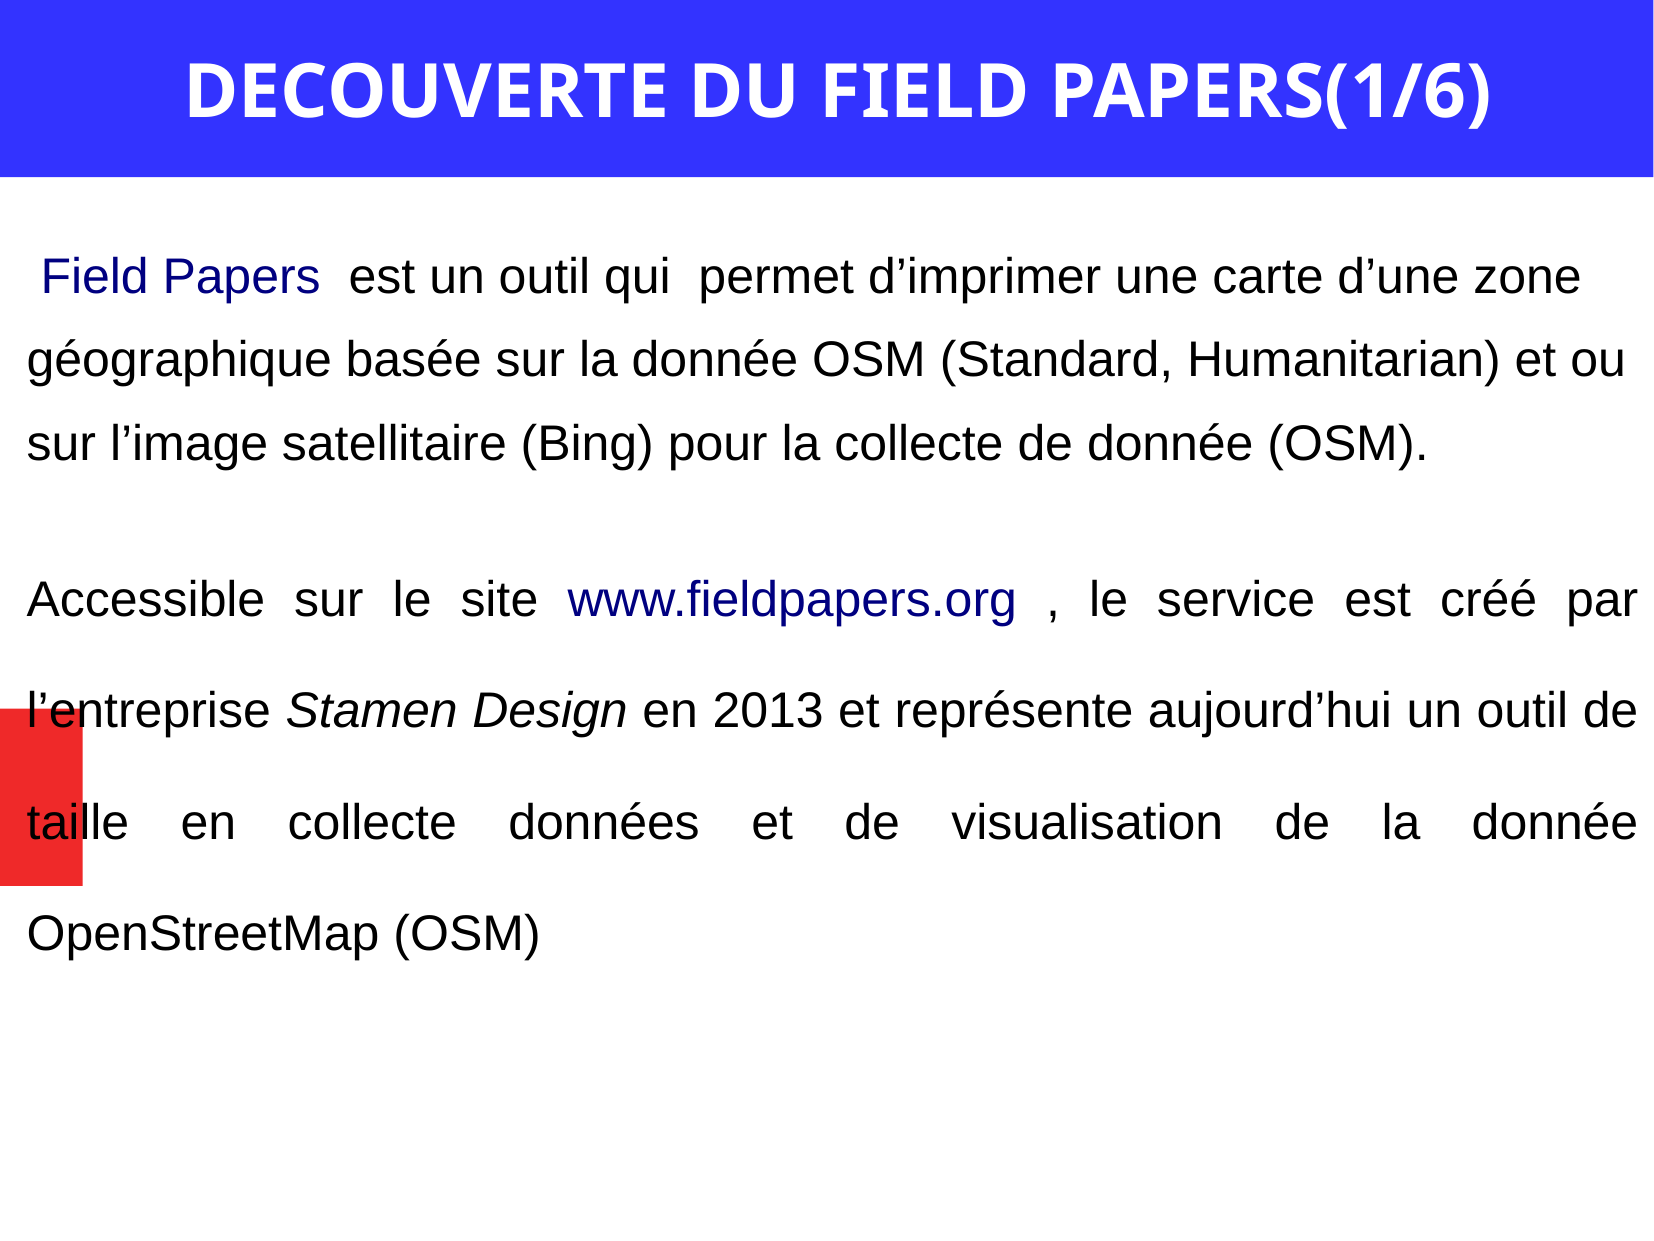

# DECOUVERTE DU FIELD PAPERS(1/6)
 Field Papers est un outil qui permet d’imprimer une carte d’une zone géographique basée sur la donnée OSM (Standard, Humanitarian) et ou sur l’image satellitaire (Bing) pour la collecte de donnée (OSM).
Accessible sur le site www.fieldpapers.org , le service est créé par l’entreprise Stamen Design en 2013 et représente aujourd’hui un outil de taille en collecte données et de visualisation de la donnée OpenStreetMap (OSM)